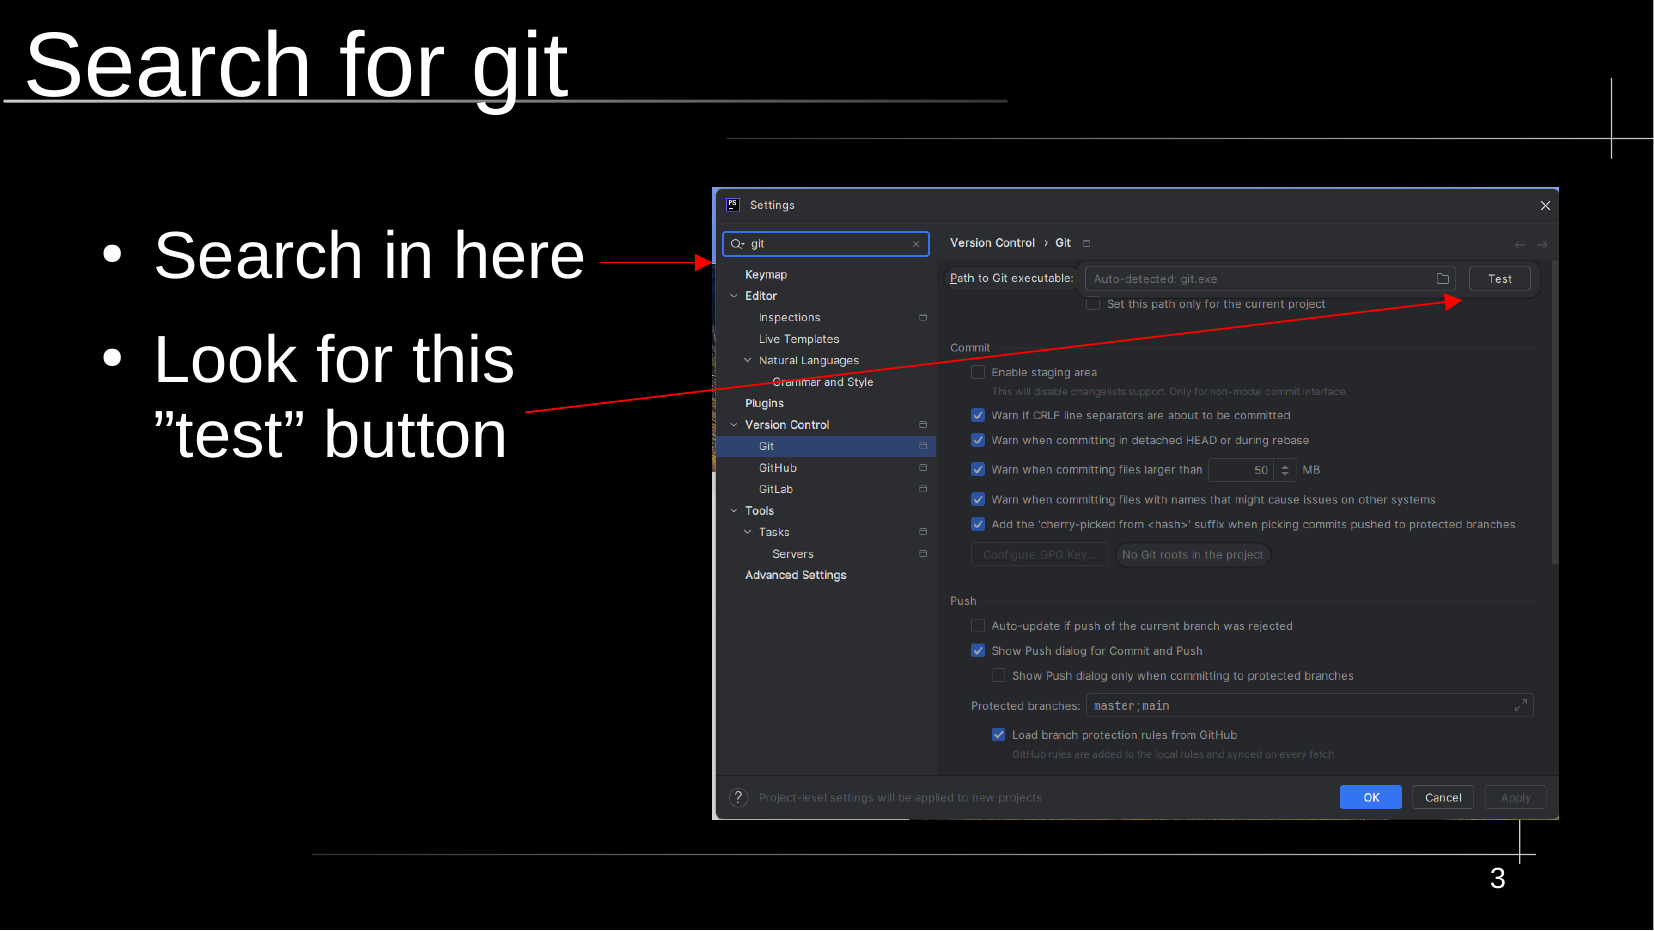

# Search for git
Search in here
Look for this
”test” button
3